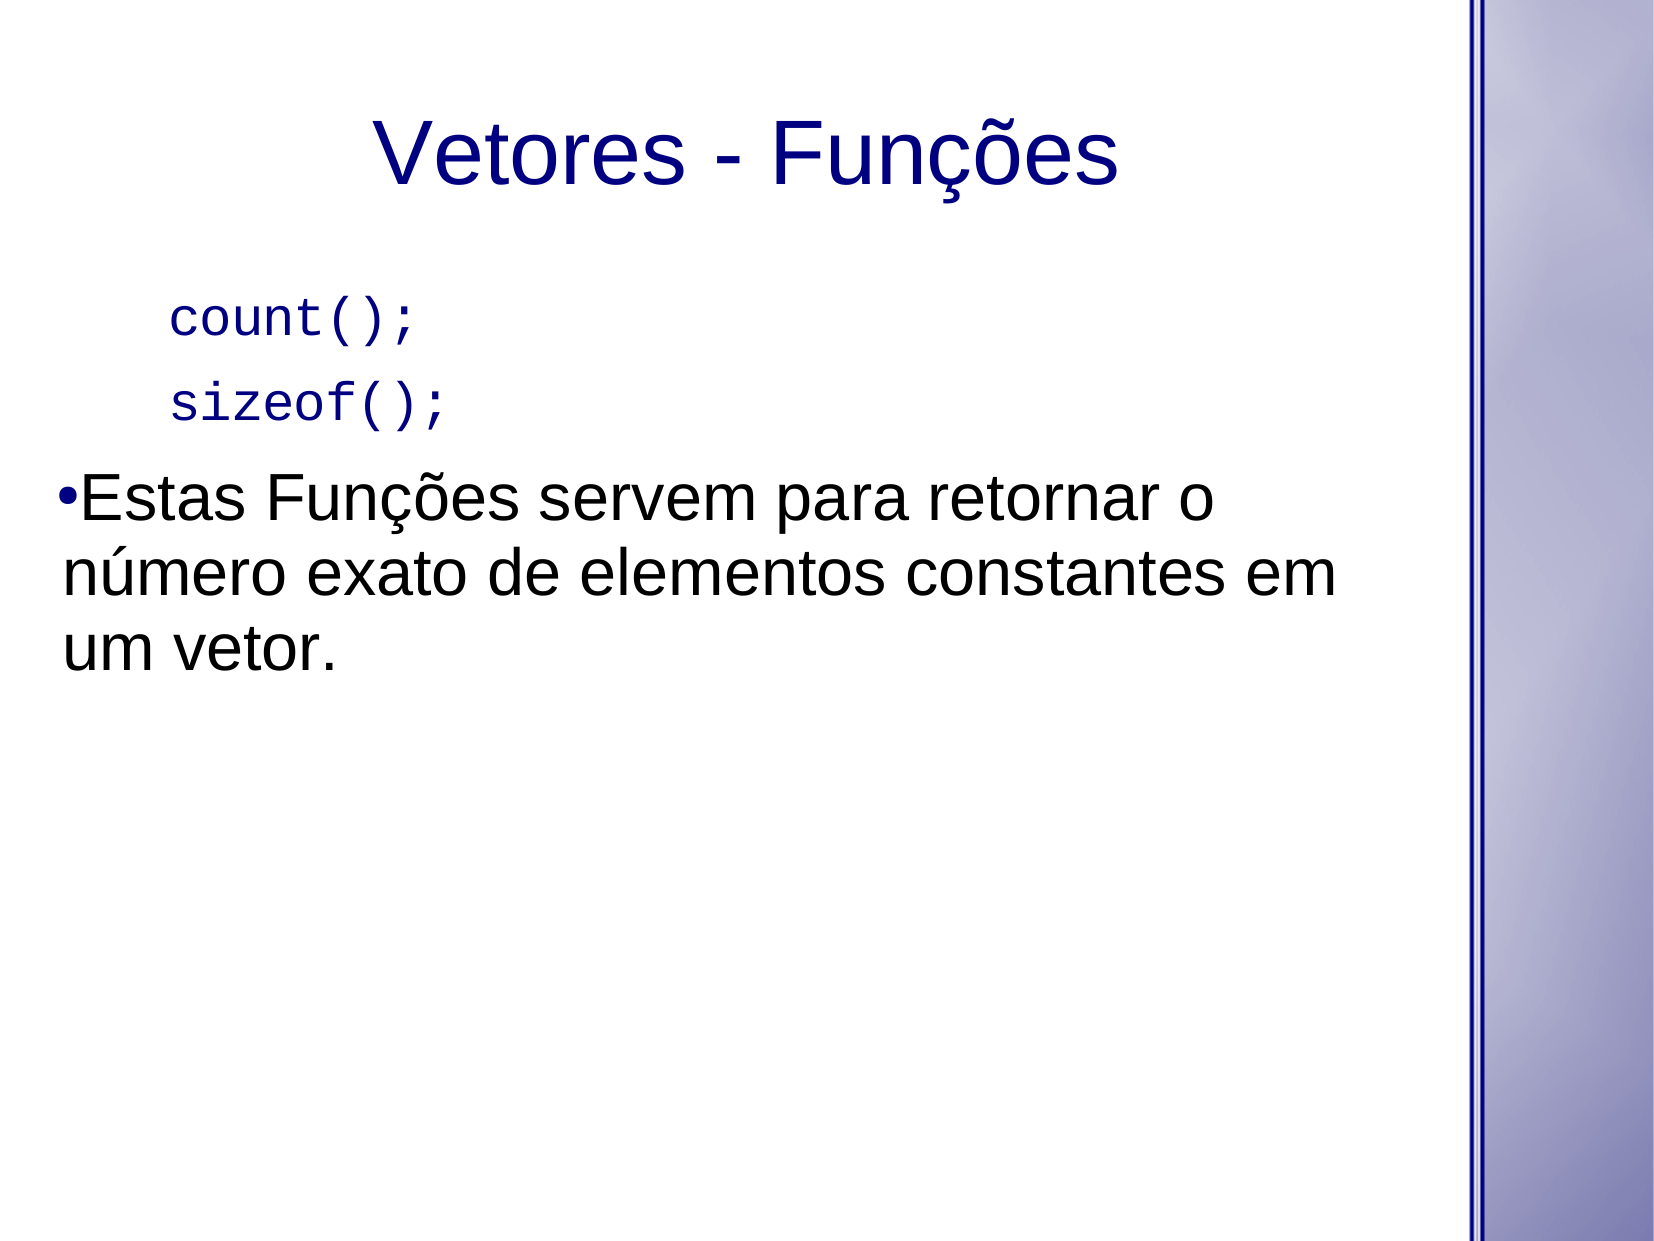

# Vetores - Funções
count();
sizeof();
Estas Funções servem para retornar o número exato de elementos constantes em um vetor.